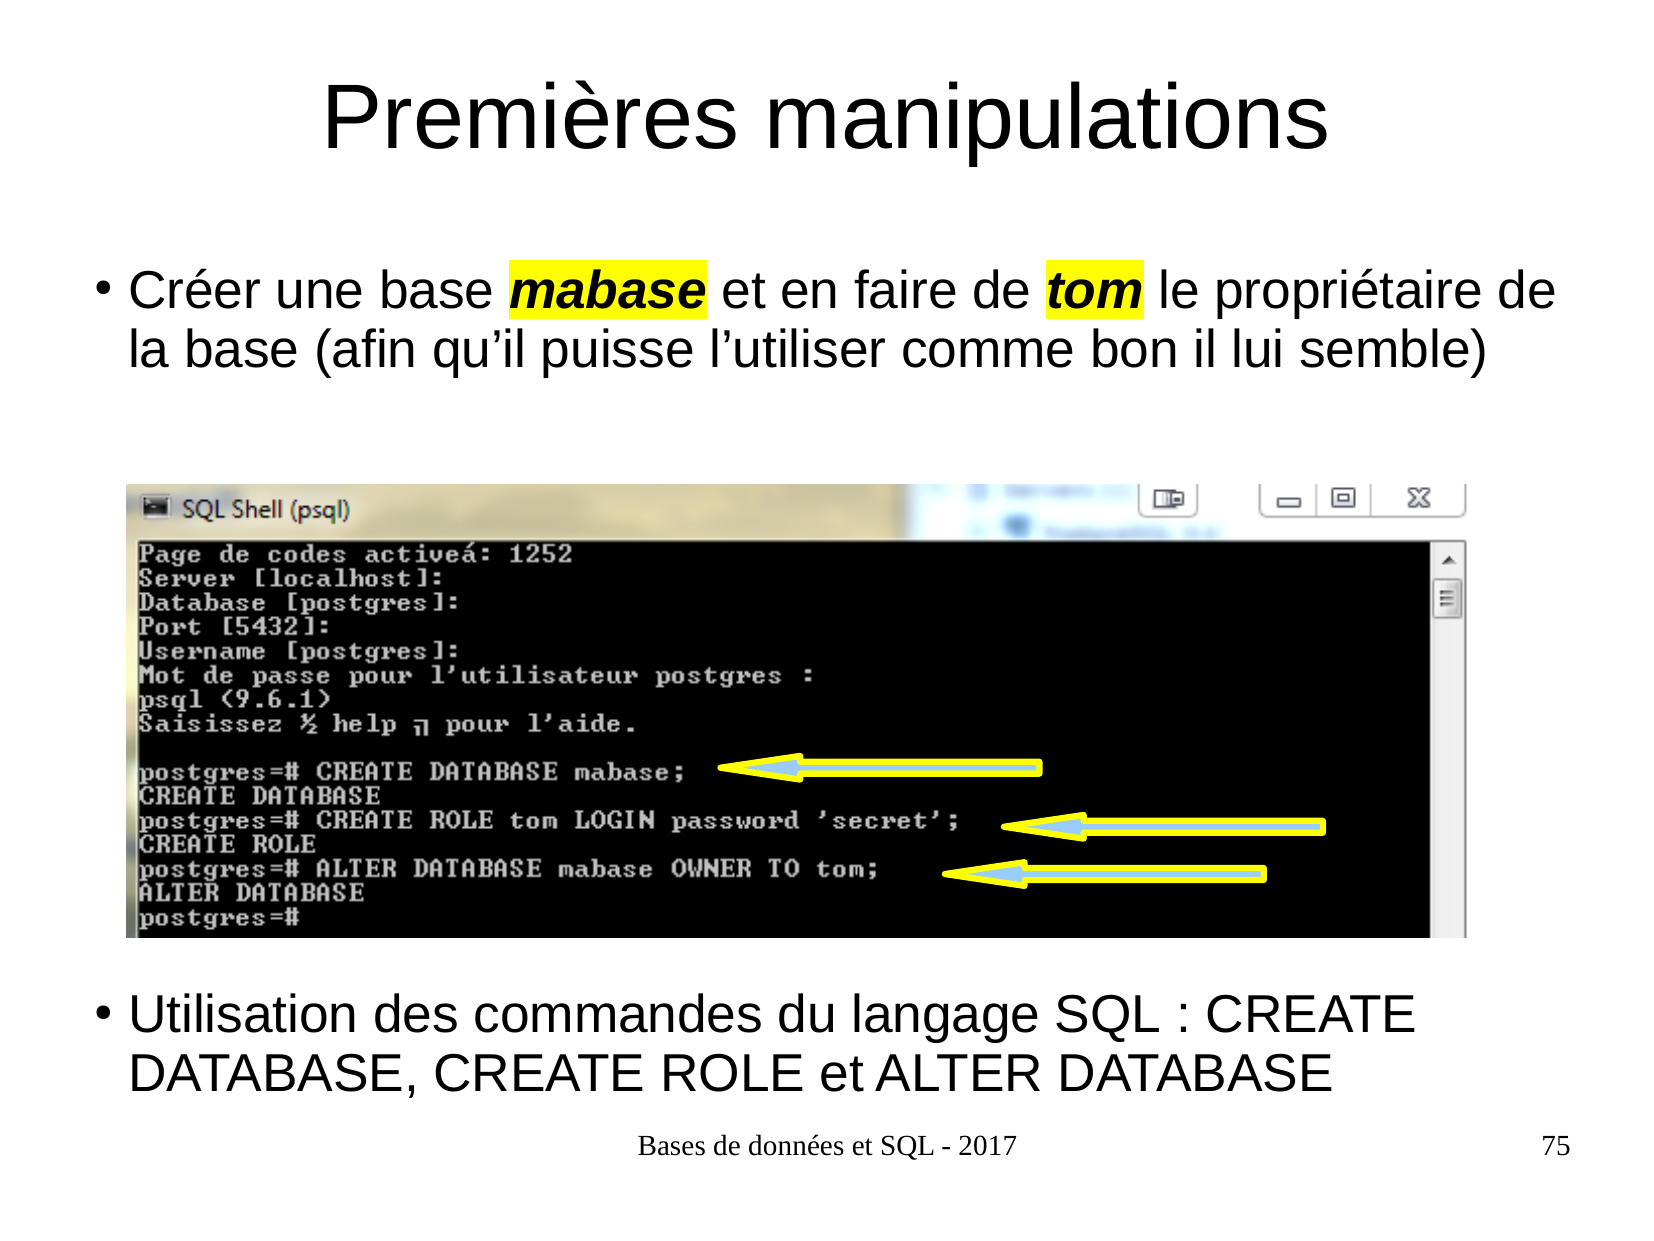

# Premières manipulations
Créer une base mabase et en faire de tom le propriétaire de la base (afin qu’il puisse l’utiliser comme bon il lui semble)
Utilisation des commandes du langage SQL : CREATE DATABASE, CREATE ROLE et ALTER DATABASE
Bases de données et SQL - 2017
75